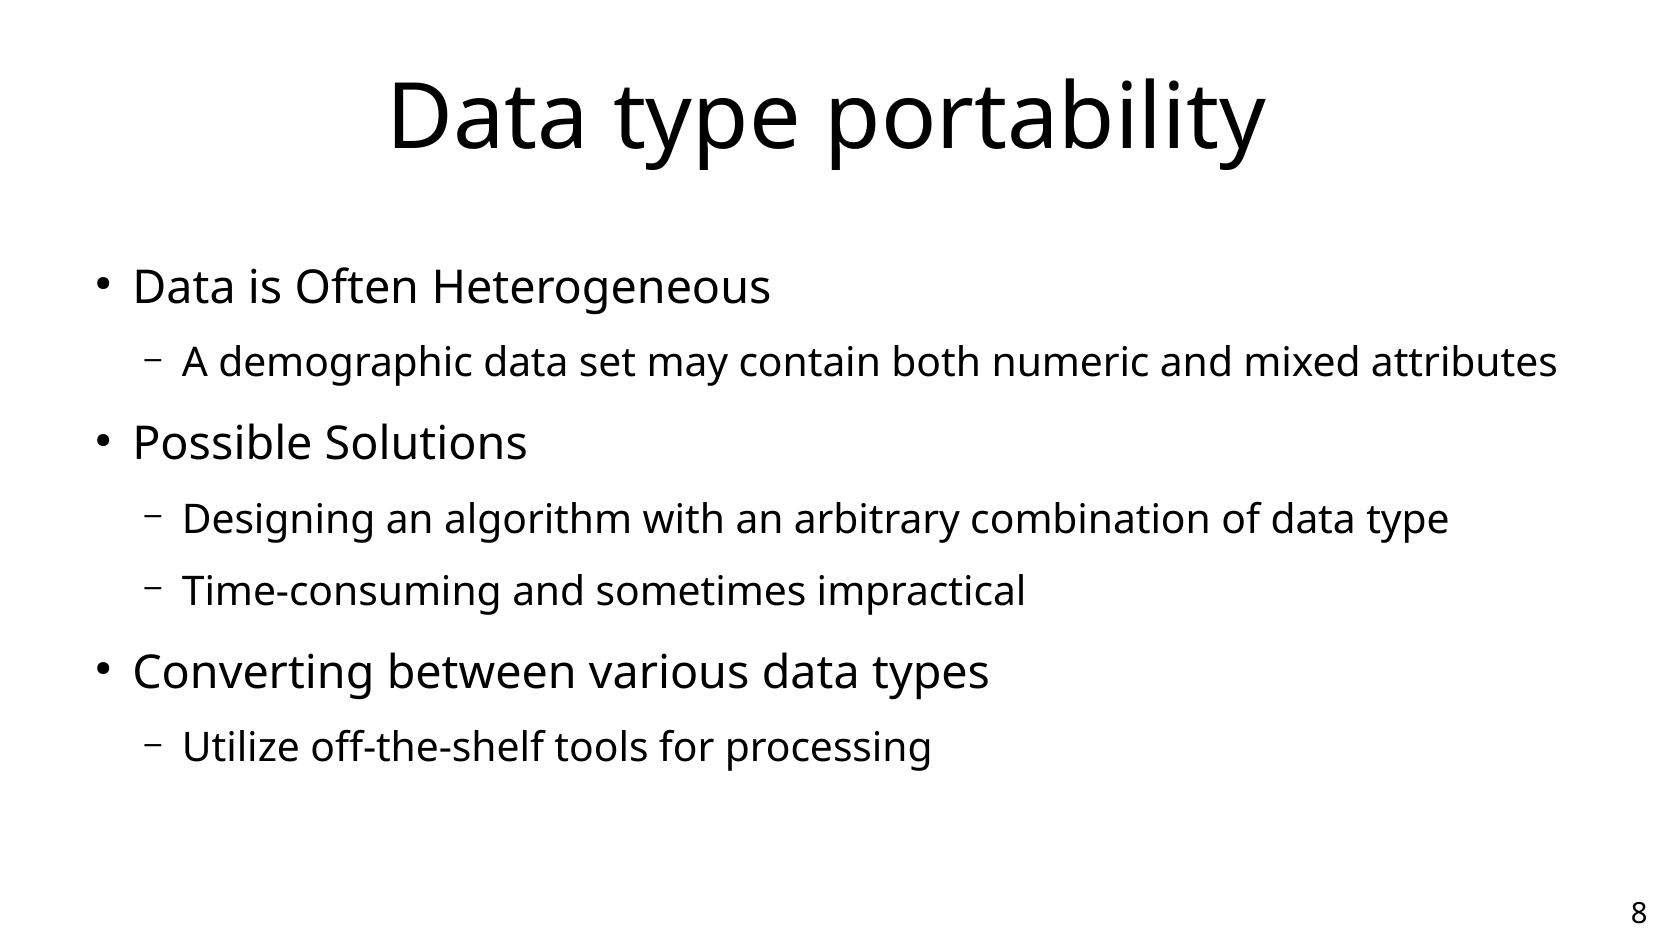

# Data type portability
Data is Often Heterogeneous
A demographic data set may contain both numeric and mixed attributes
Possible Solutions
Designing an algorithm with an arbitrary combination of data type
Time-consuming and sometimes impractical
Converting between various data types
Utilize off-the-shelf tools for processing
8